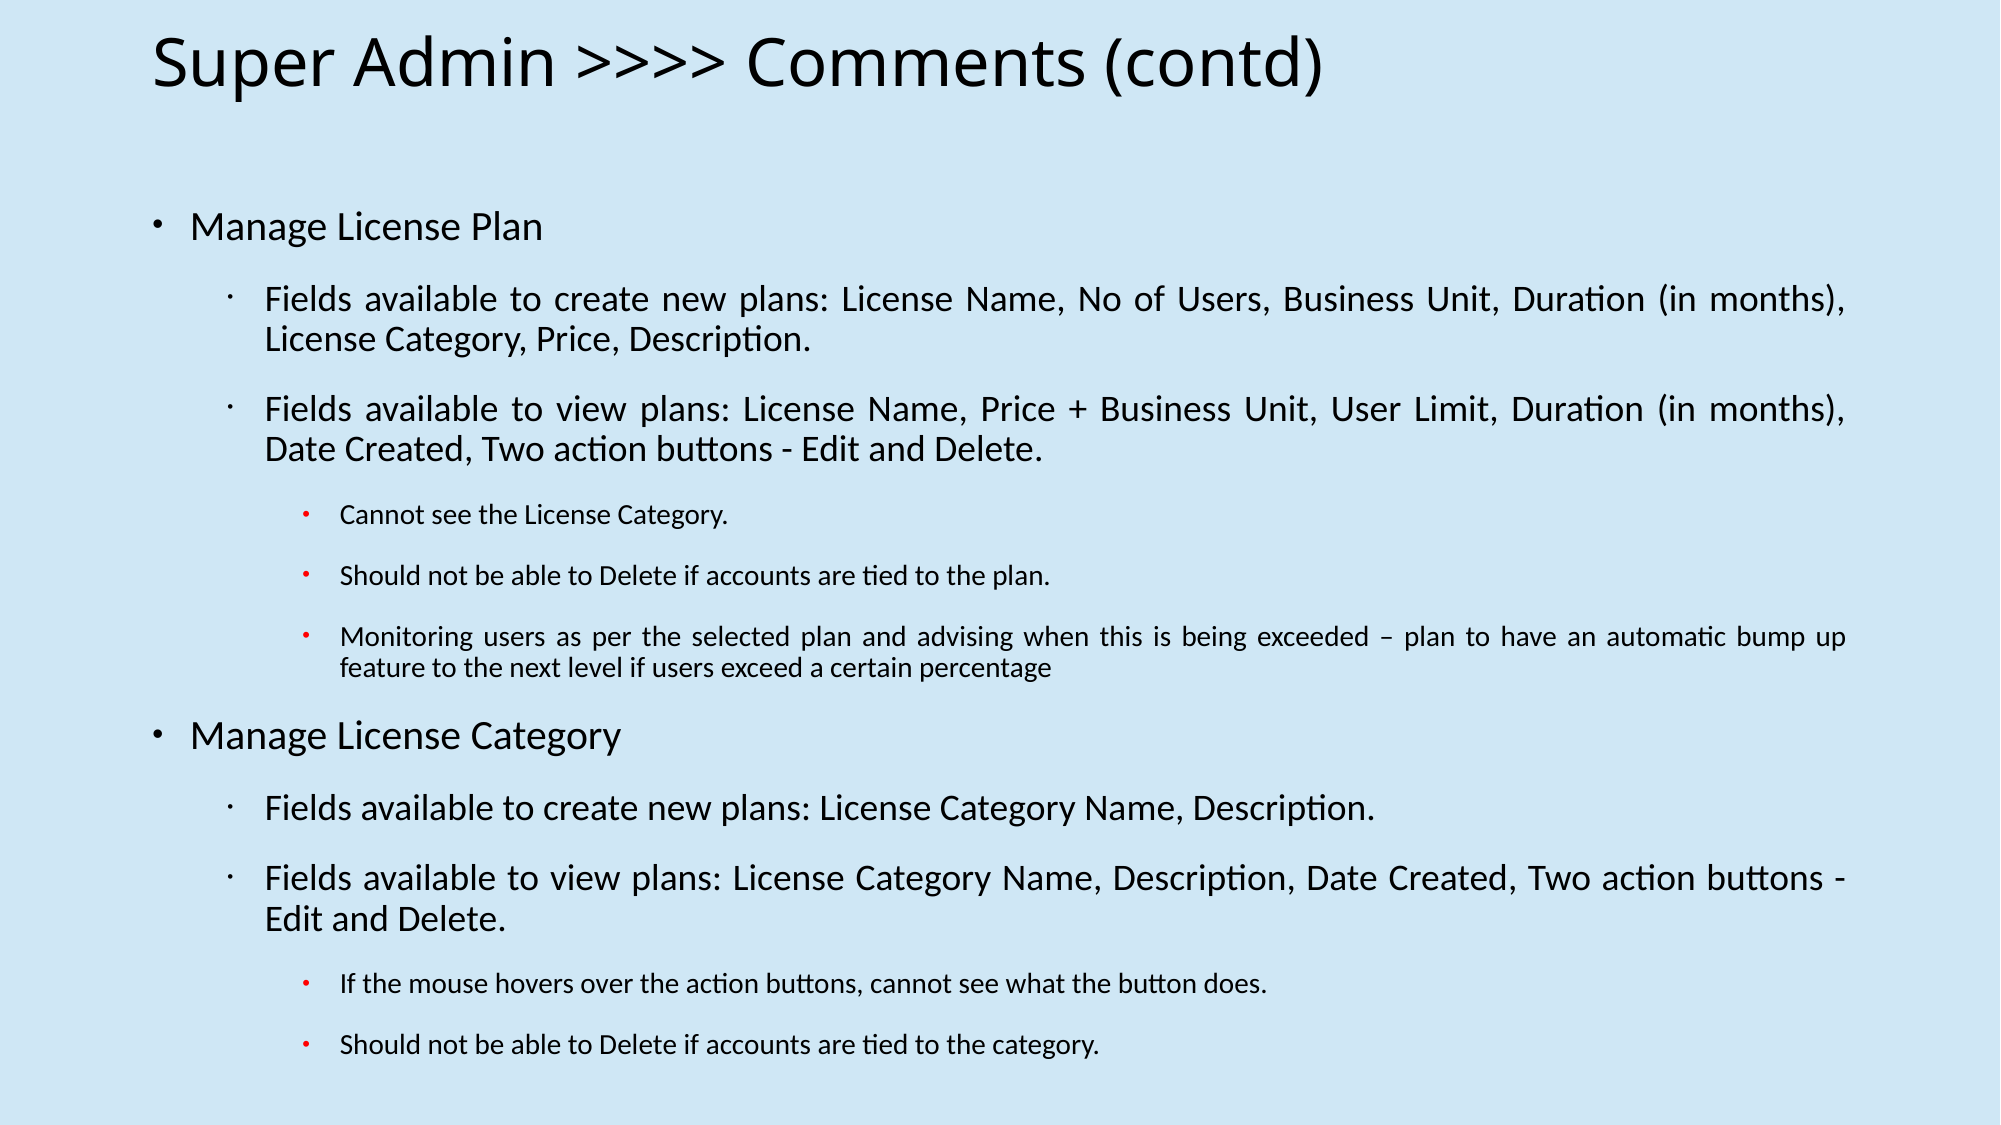

# Super Admin >>>> Comments (contd)
Manage License Plan
Fields available to create new plans: License Name, No of Users, Business Unit, Duration (in months), License Category, Price, Description.
Fields available to view plans: License Name, Price + Business Unit, User Limit, Duration (in months), Date Created, Two action buttons - Edit and Delete.
Cannot see the License Category.
Should not be able to Delete if accounts are tied to the plan.
Monitoring users as per the selected plan and advising when this is being exceeded – plan to have an automatic bump up feature to the next level if users exceed a certain percentage
Manage License Category
Fields available to create new plans: License Category Name, Description.
Fields available to view plans: License Category Name, Description, Date Created, Two action buttons - Edit and Delete.
If the mouse hovers over the action buttons, cannot see what the button does.
Should not be able to Delete if accounts are tied to the category.